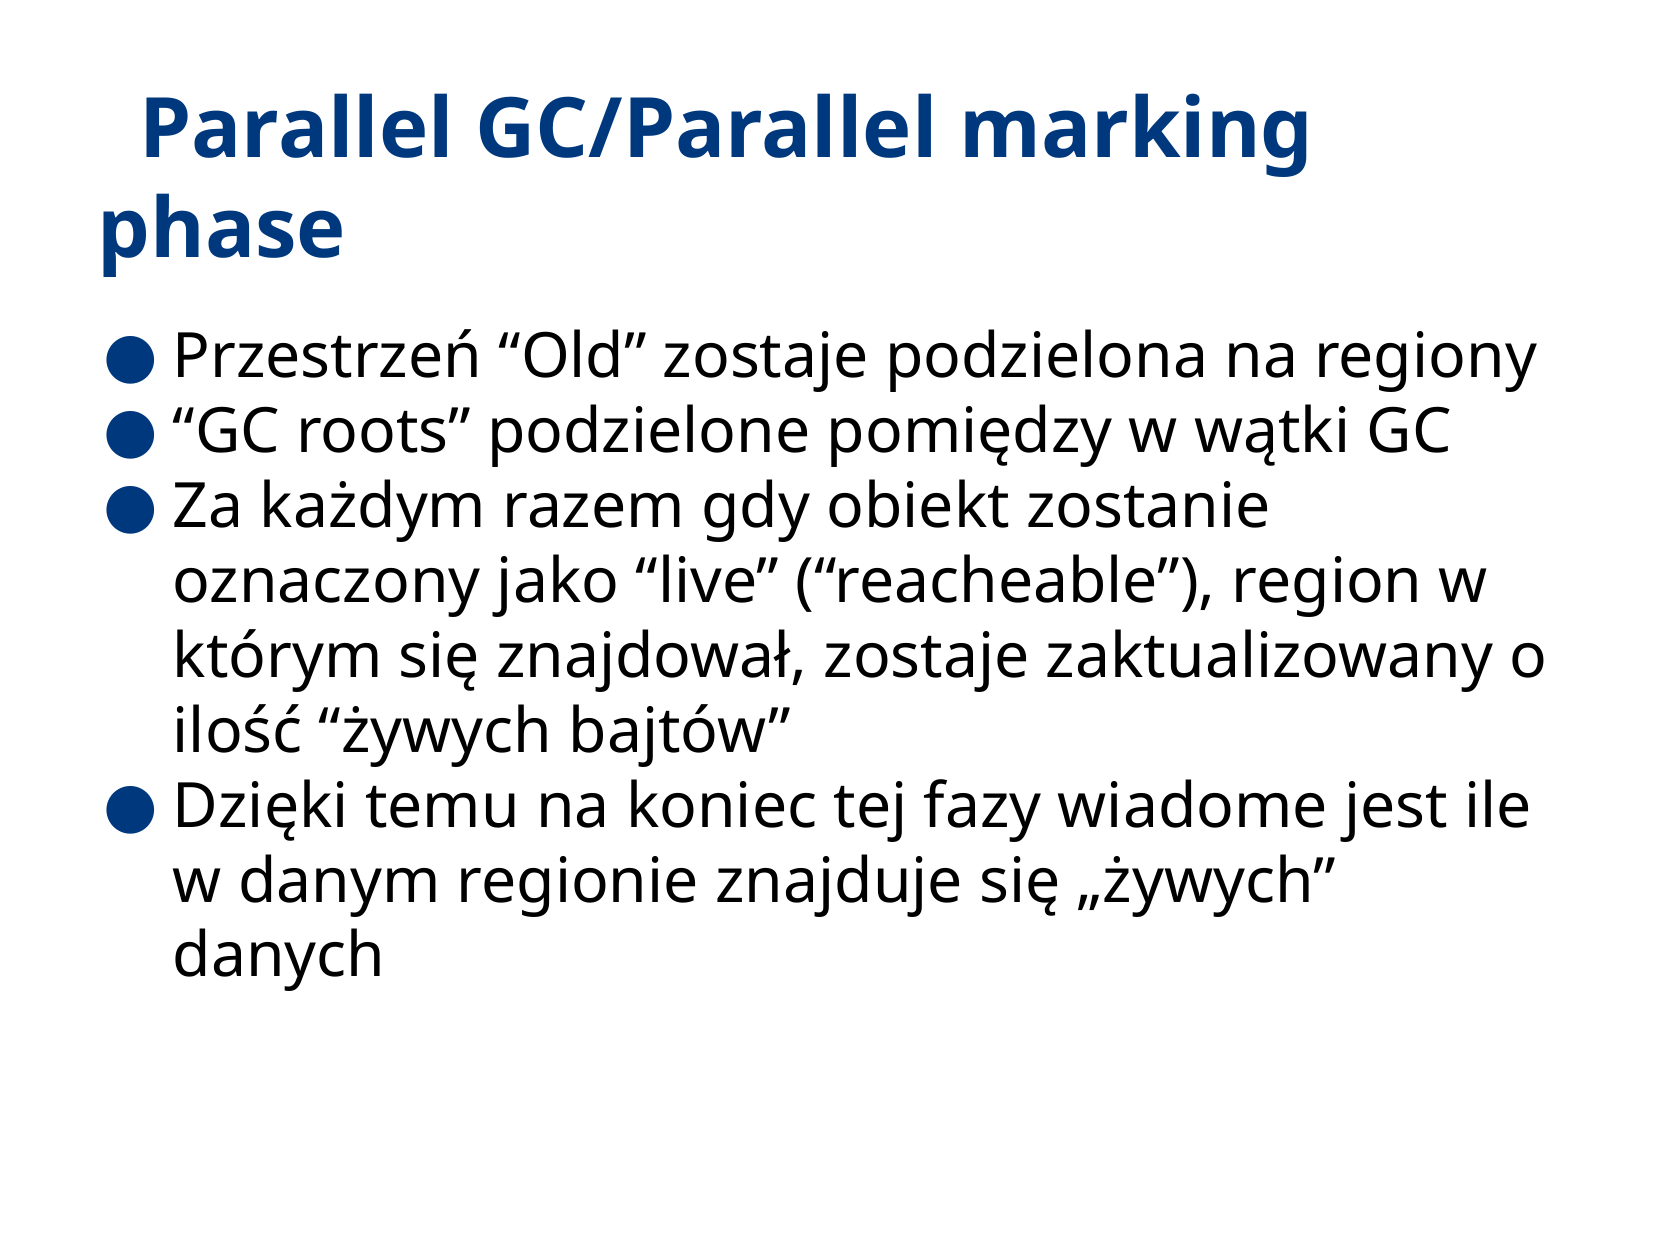

Parallel GC/Parallel marking phase
# Przestrzeń “Old” zostaje podzielona na regiony
“GC roots” podzielone pomiędzy w wątki GC
Za każdym razem gdy obiekt zostanie oznaczony jako “live” (“reacheable”), region w którym się znajdował, zostaje zaktualizowany o ilość “żywych bajtów”
Dzięki temu na koniec tej fazy wiadome jest ile w danym regionie znajduje się „żywych” danych